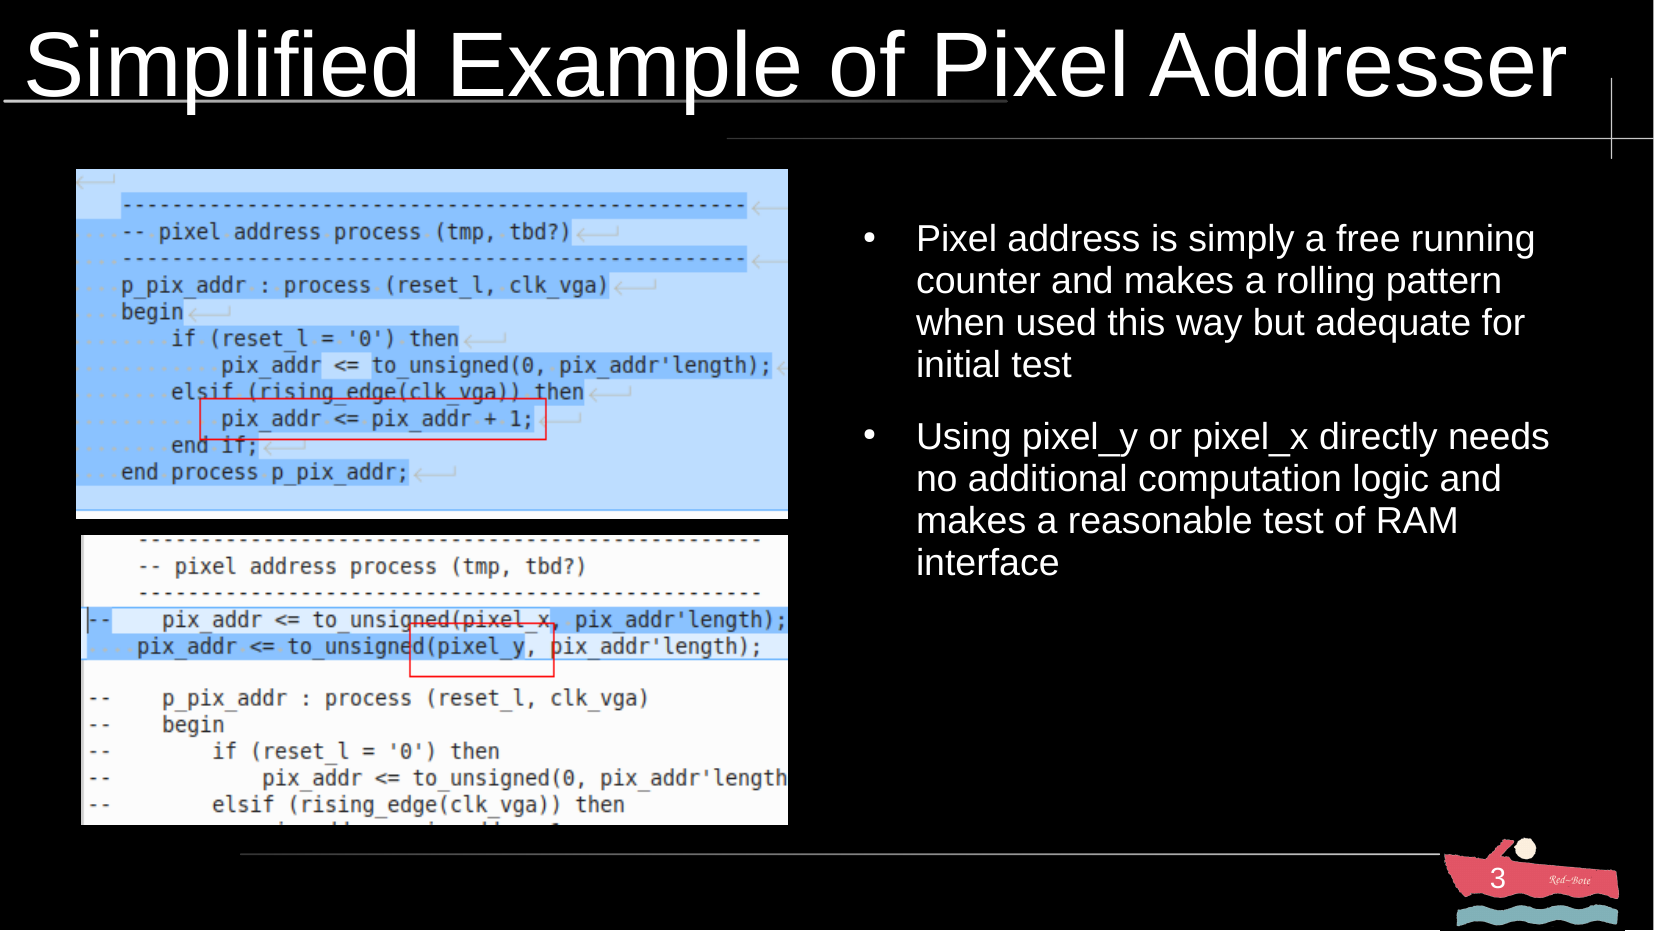

# Simplified Example of Pixel Addresser
Pixel address is simply a free running counter and makes a rolling pattern when used this way but adequate for initial test
Using pixel_y or pixel_x directly needs no additional computation logic and makes a reasonable test of RAM interface
3